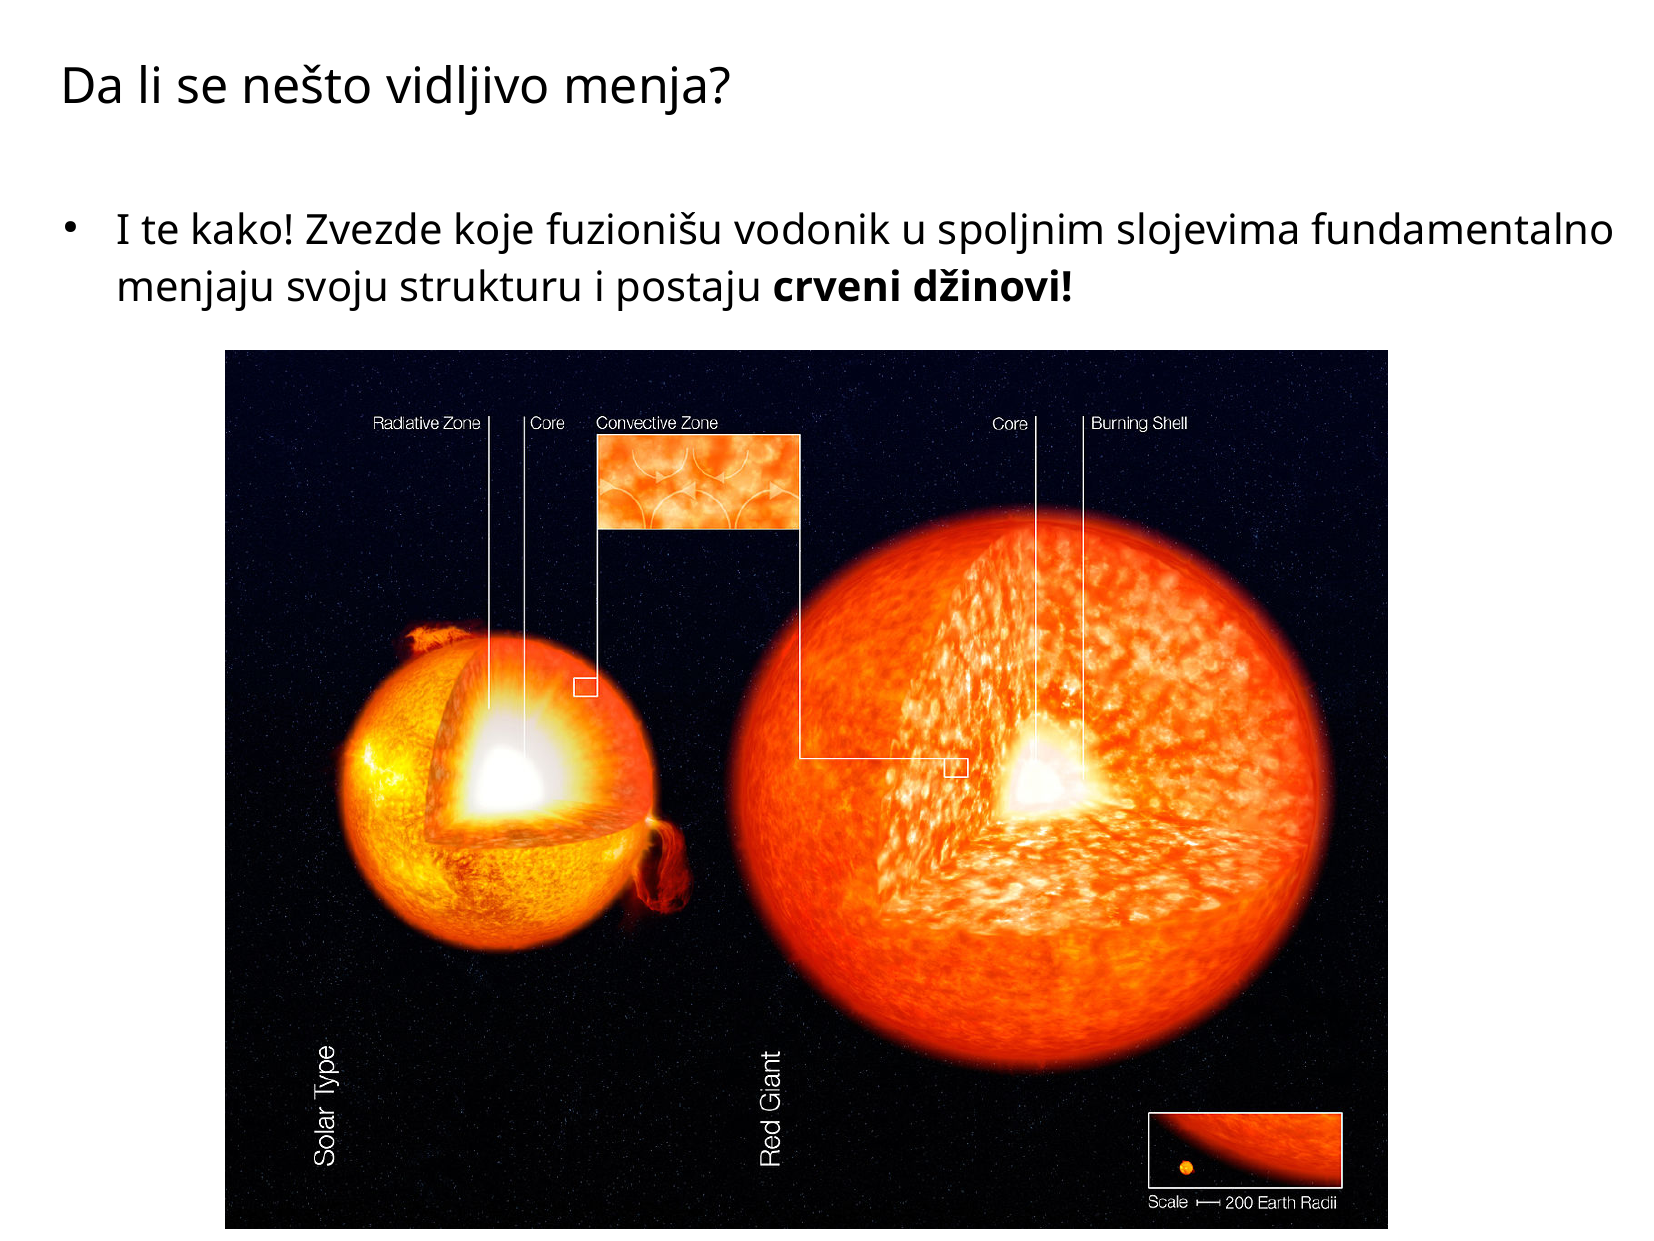

# Da li se nešto vidljivo menja?
I te kako! Zvezde koje fuzionišu vodonik u spoljnim slojevima fundamentalno menjaju svoju strukturu i postaju crveni džinovi!